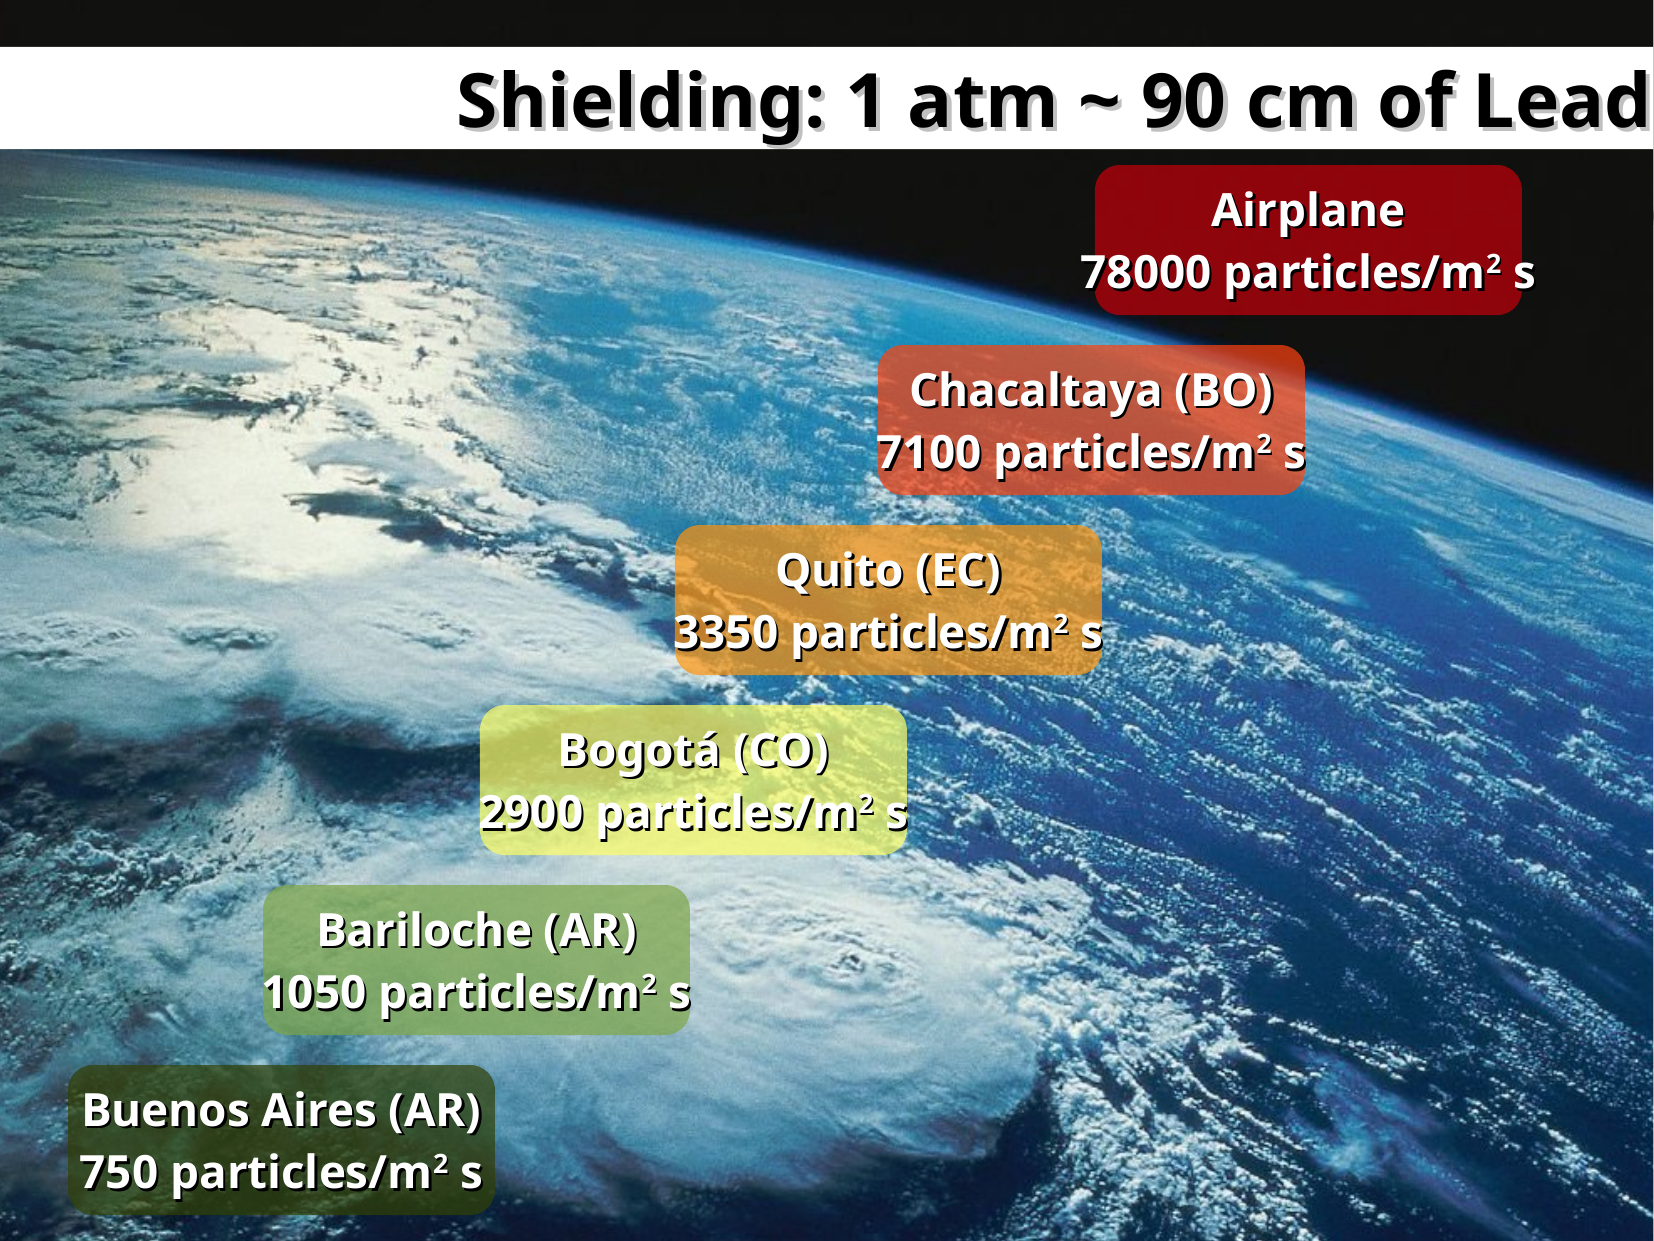

# Shielding: 1 atm ~ 90 cm of Lead
Airplane
78000 particles/m2 s
Chacaltaya (BO)
7100 particles/m2 s
Quito (EC)
3350 particles/m2 s
Bogotá (CO)
2900 particles/m2 s
Bariloche (AR)
1050 particles/m2 s
Buenos Aires (AR)
750 particles/m2 s
24/Oct/2016
H. Asorey - asoreyh@cab.cnea.gov.ar
17